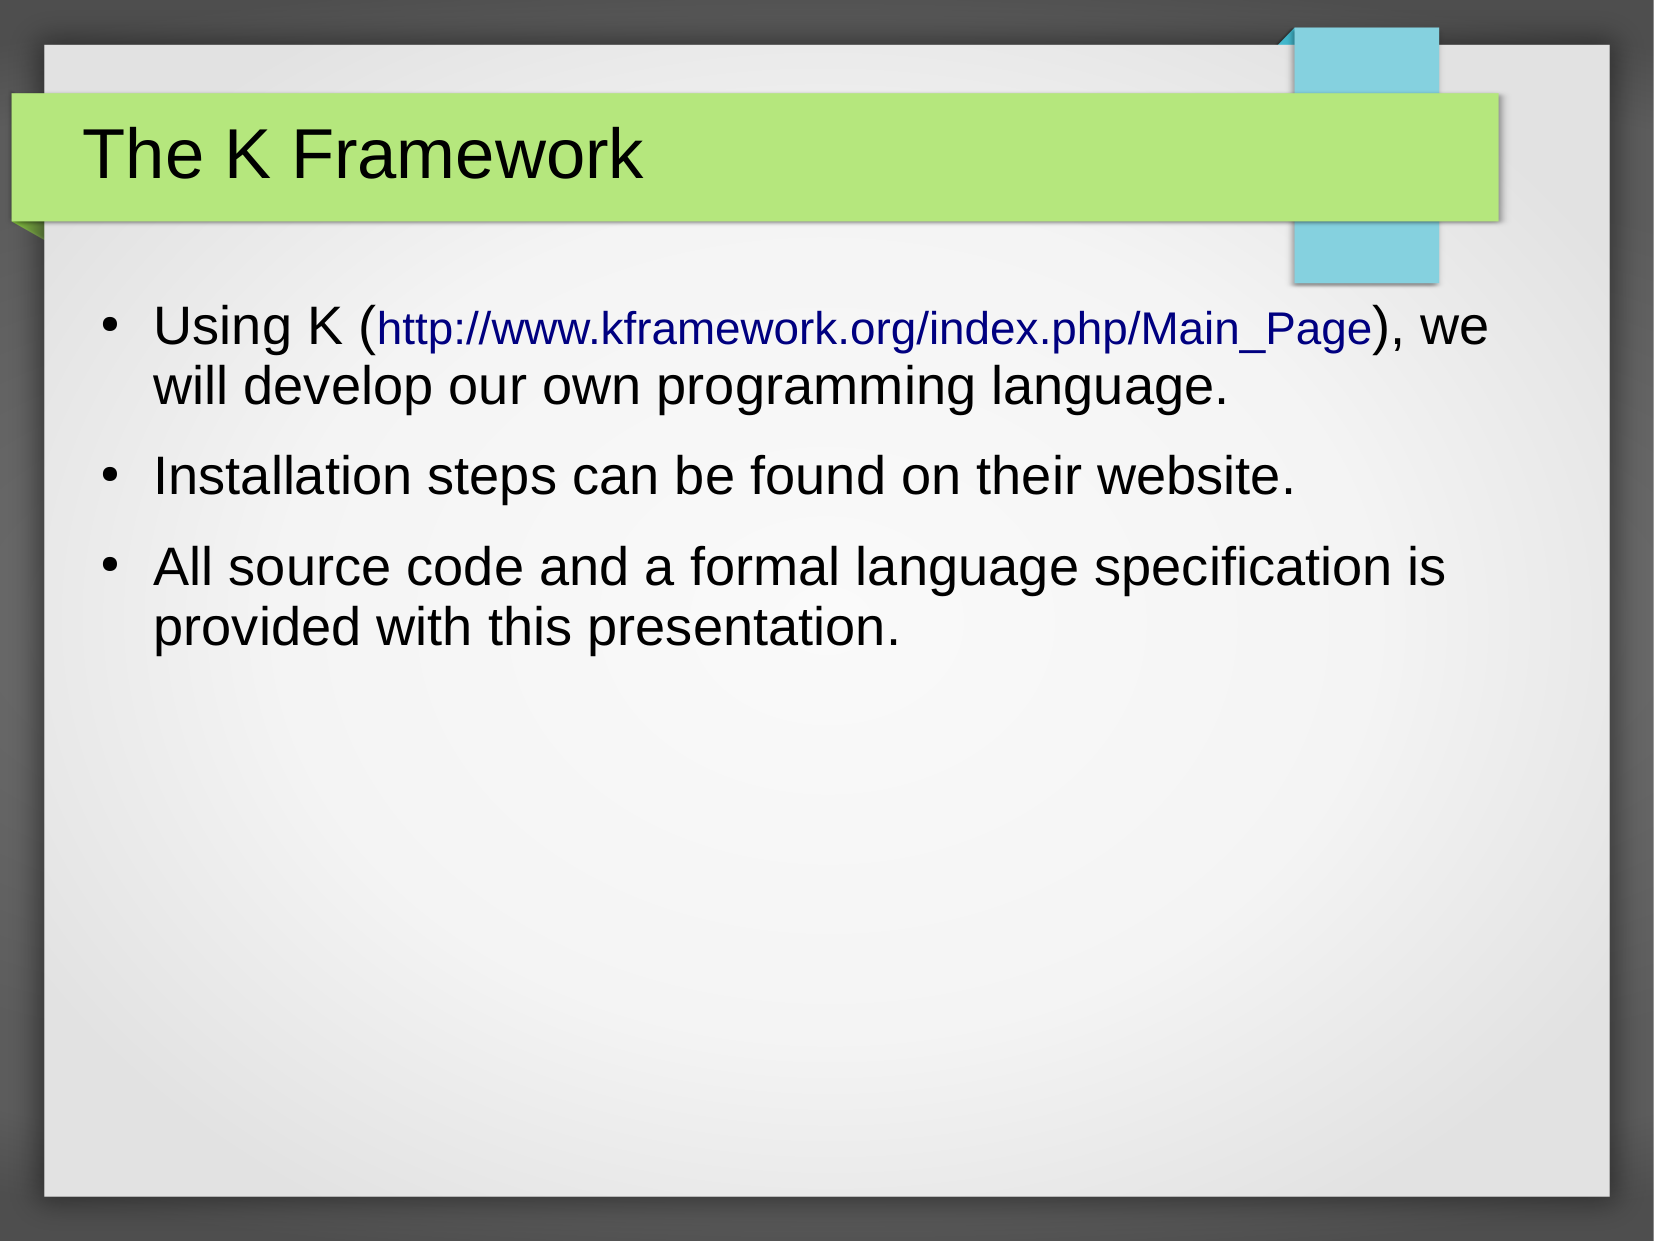

# The K Framework
Using K (http://www.kframework.org/index.php/Main_Page), we will develop our own programming language.
Installation steps can be found on their website.
All source code and a formal language specification is provided with this presentation.